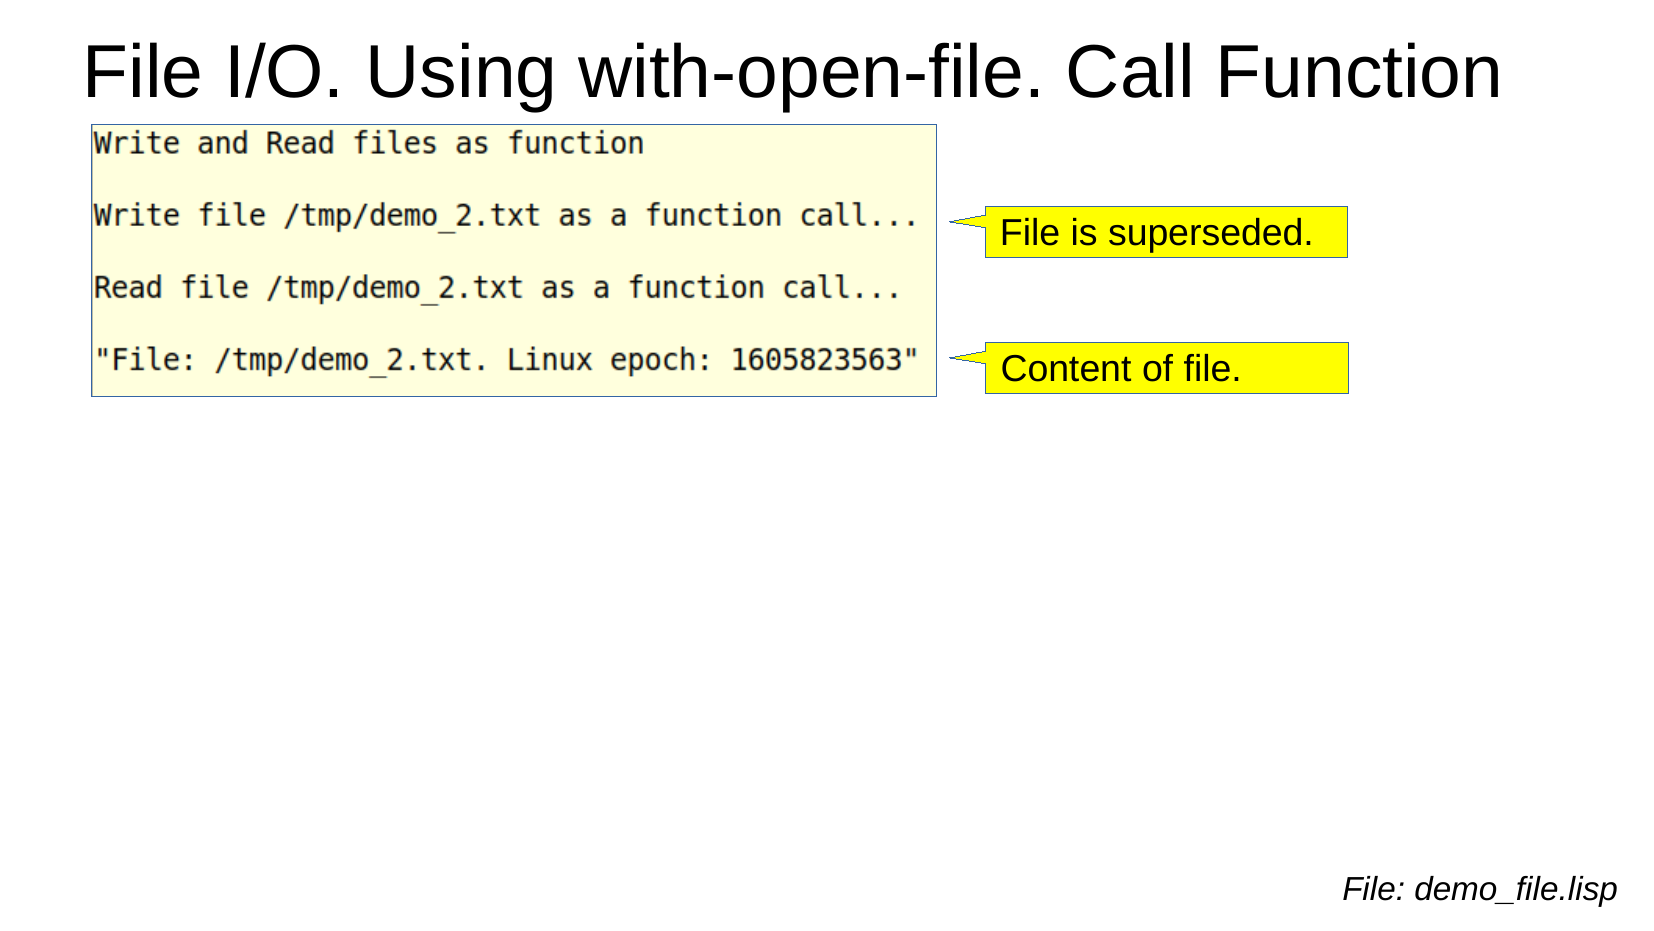

# File I/O. Using with-open-file. Call Function
File is superseded.
Content of file.
File: demo_file.lisp